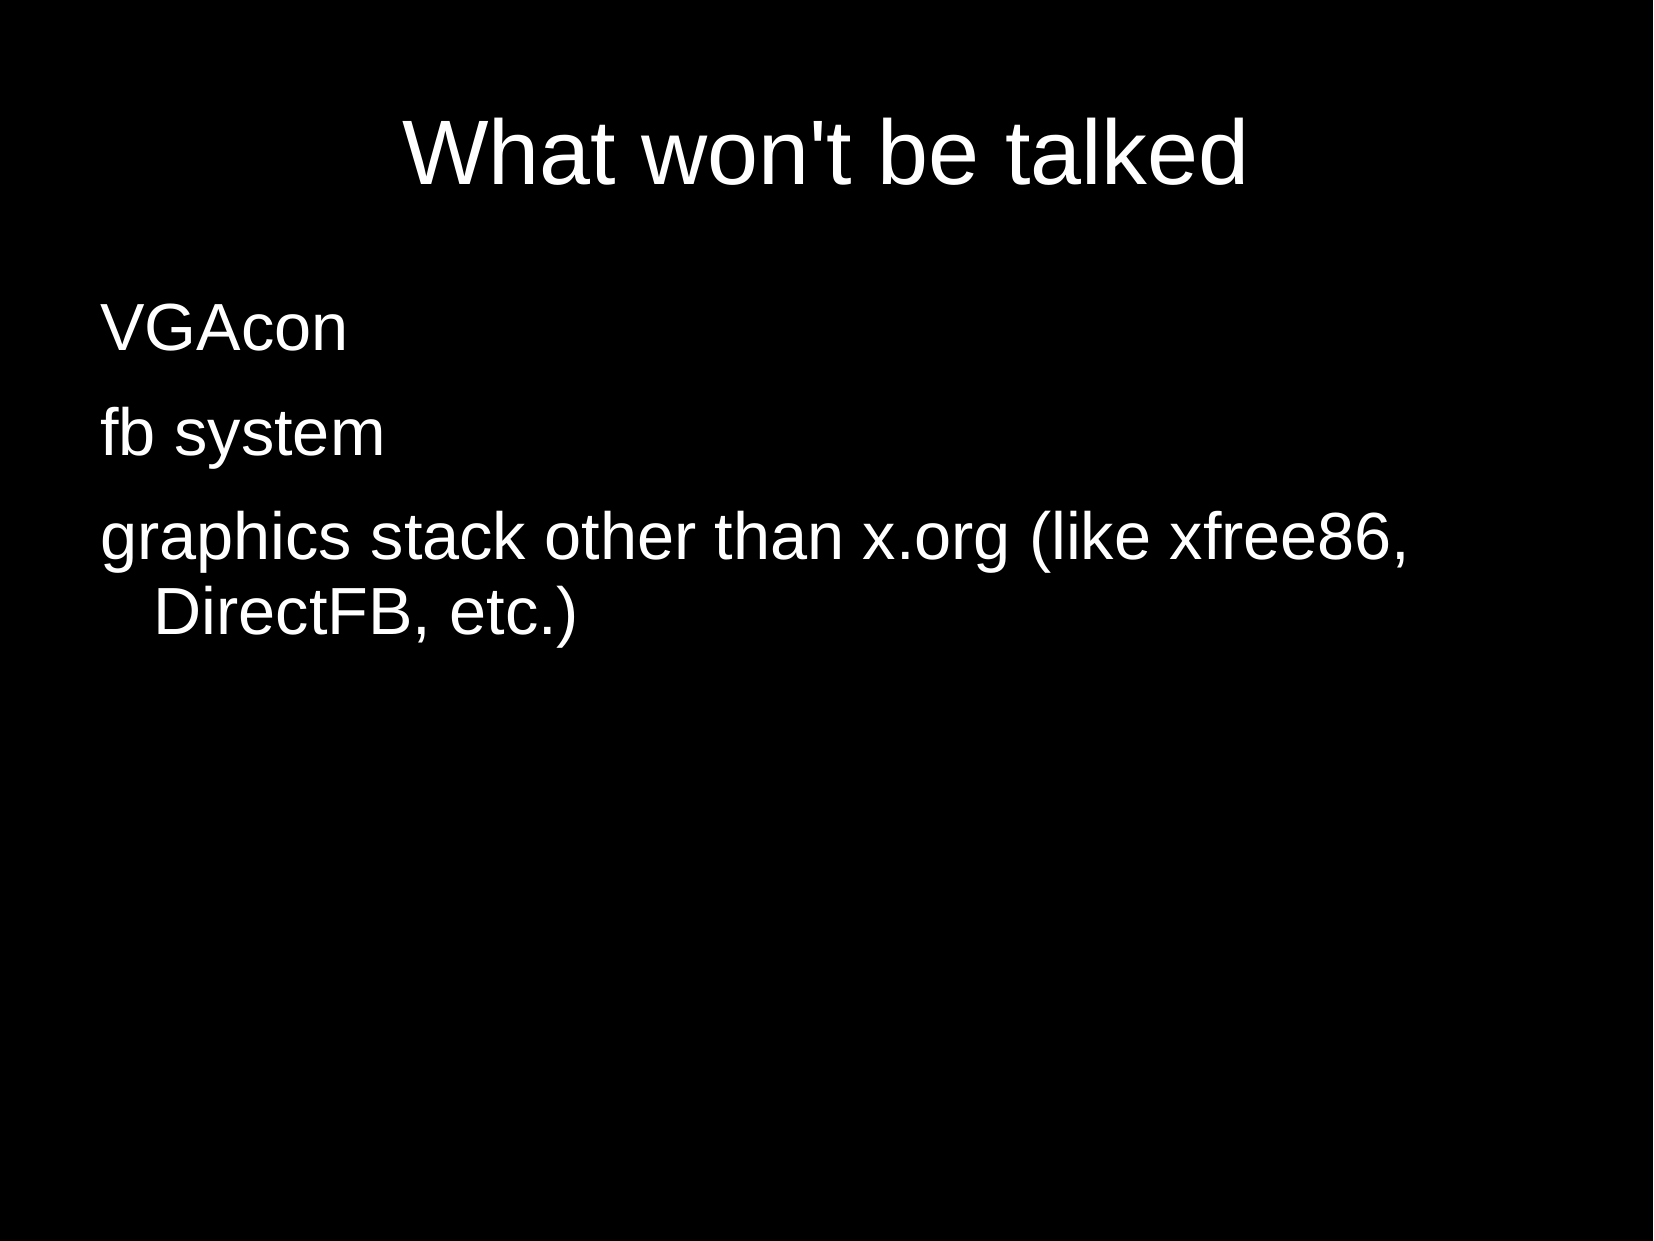

# What won't be talked
VGAcon
fb system
graphics stack other than x.org (like xfree86, DirectFB, etc.)